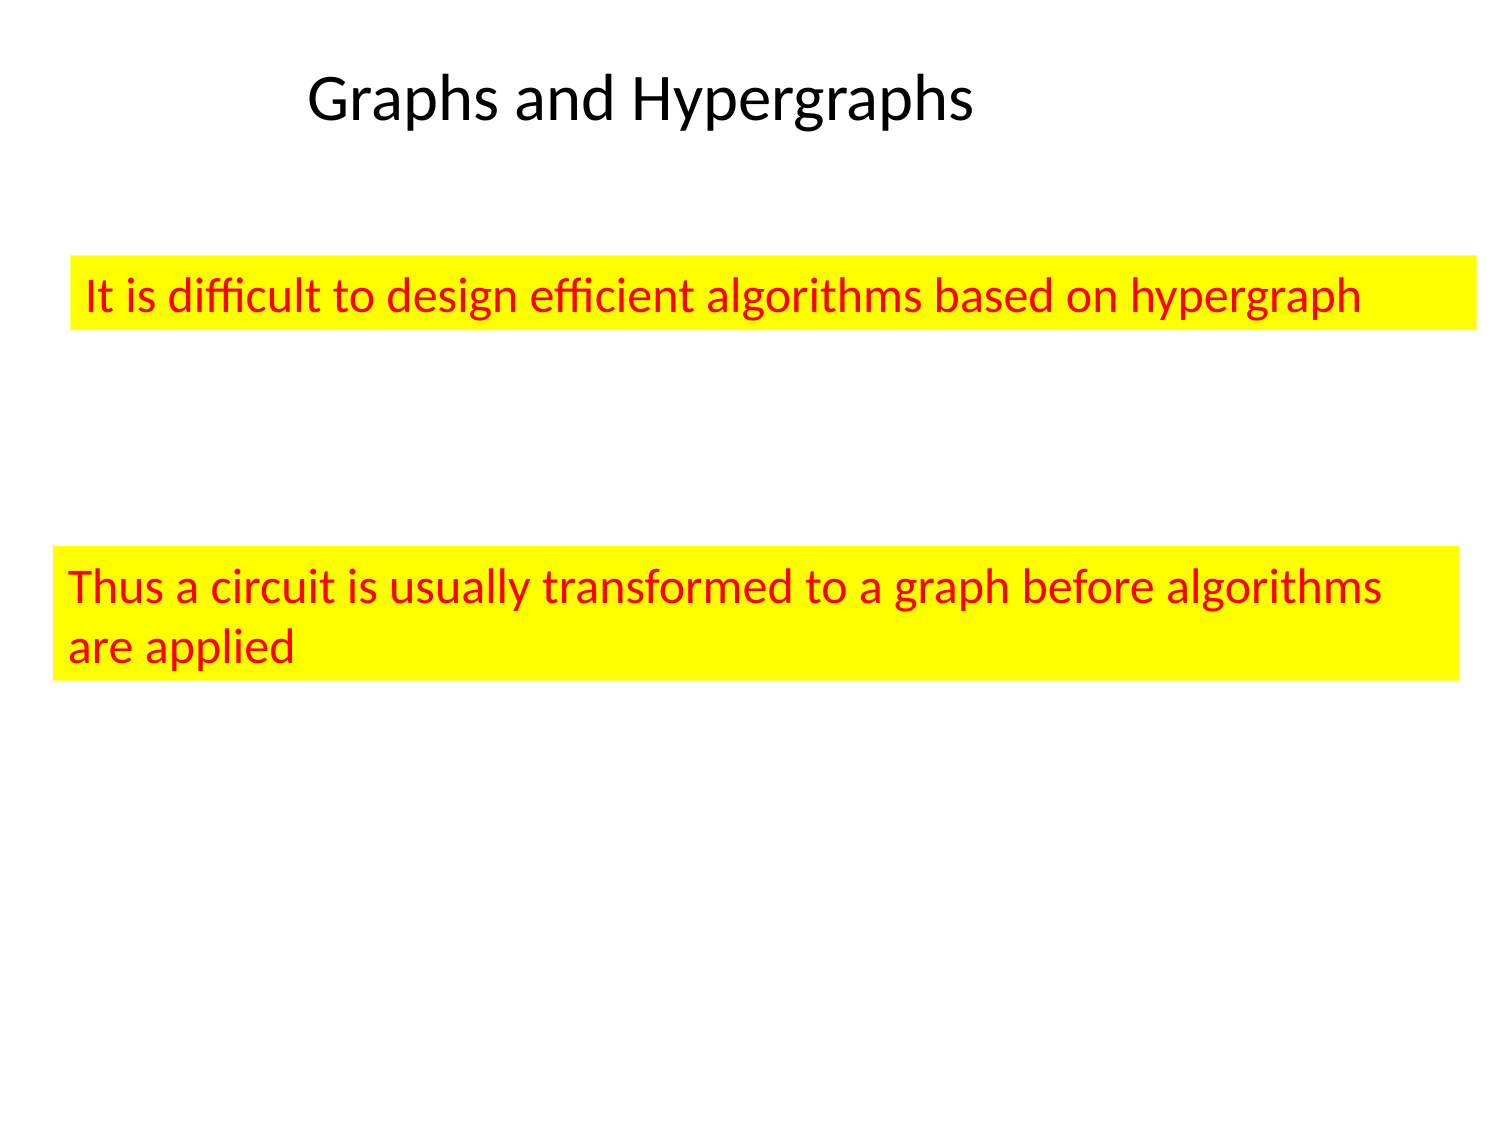

Graphs and Hypergraphs
It is difficult to design efficient algorithms based on hypergraph
Thus a circuit is usually transformed to a graph before algorithms are applied